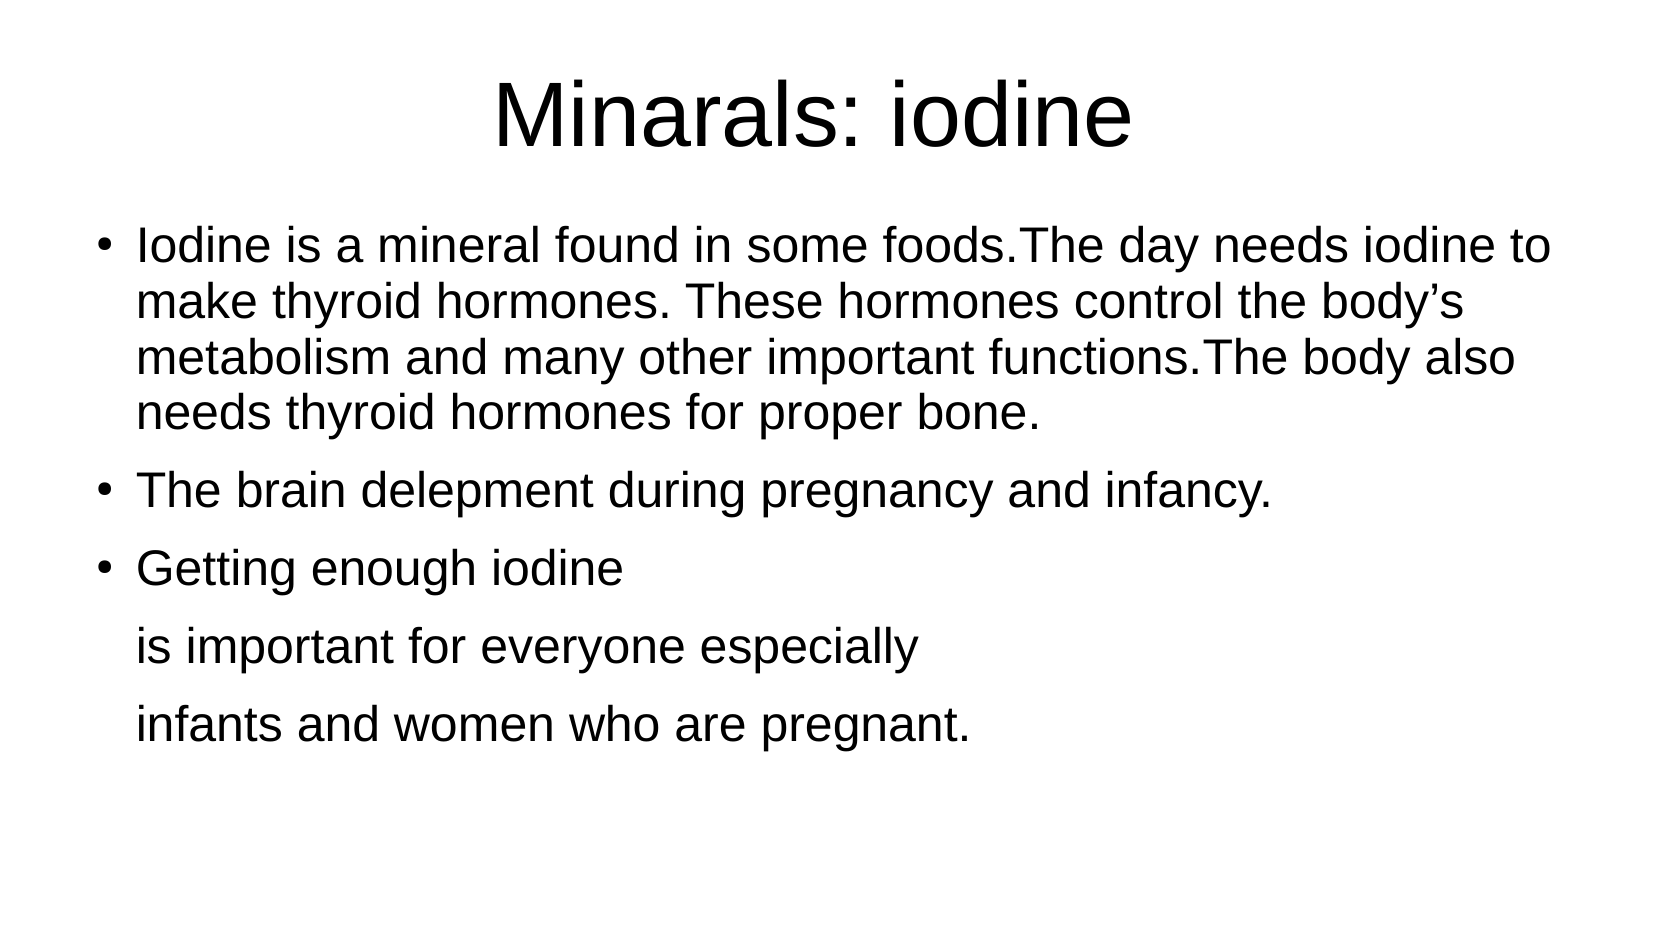

# Minarals: iodine
Iodine is a mineral found in some foods.The day needs iodine to make thyroid hormones. These hormones control the body’s metabolism and many other important functions.The body also needs thyroid hormones for proper bone.
The brain delepment during pregnancy and infancy.
Getting enough iodine
is important for everyone especially
infants and women who are pregnant.